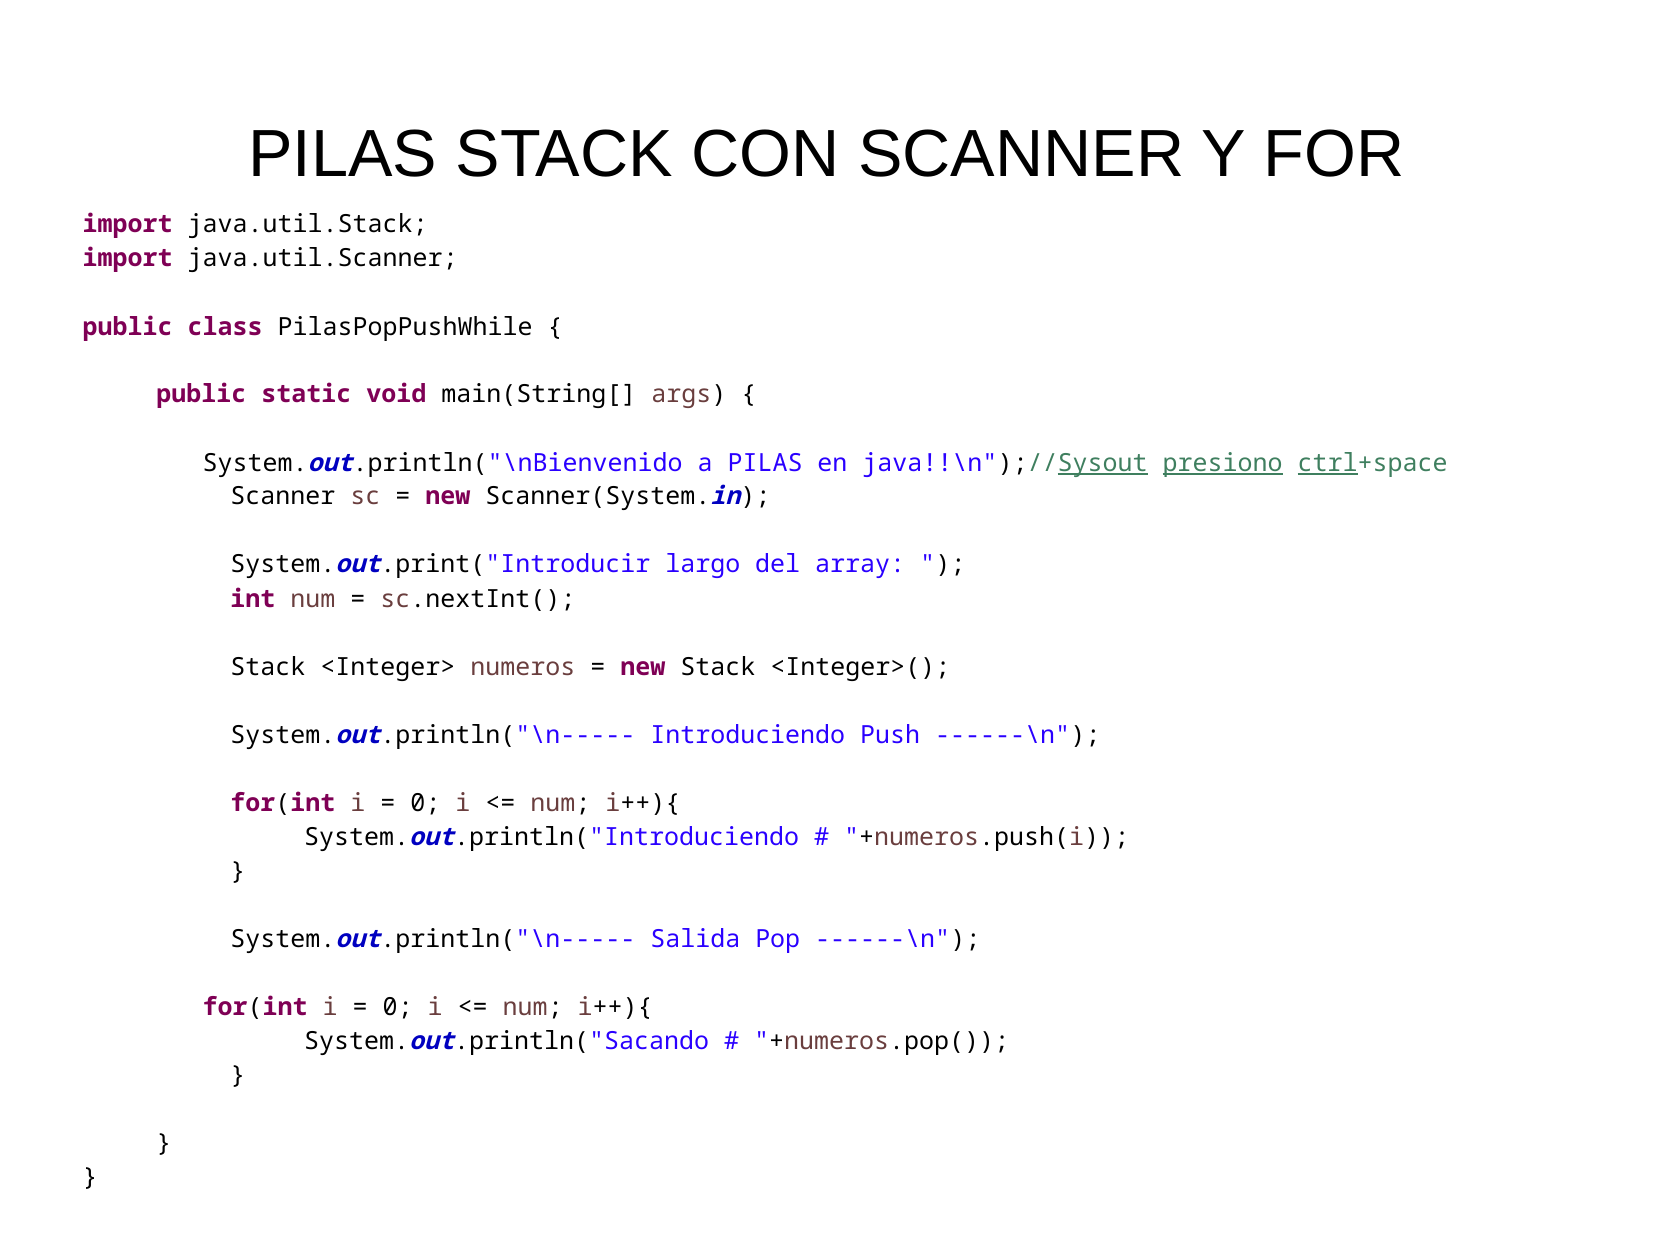

# PILAS STACK CON SCANNER Y FOR
import java.util.Stack;
import java.util.Scanner;
public class PilasPopPushWhile {
	public static void main(String[] args) {
 System.out.println("\nBienvenido a PILAS en java!!\n");//Sysout presiono ctrl+space
		Scanner sc = new Scanner(System.in);
		System.out.print("Introducir largo del array: ");
		int num = sc.nextInt();
		Stack <Integer> numeros = new Stack <Integer>();
		System.out.println("\n----- Introduciendo Push ------\n");
		for(int i = 0; i <= num; i++){
			System.out.println("Introduciendo # "+numeros.push(i));
		}
		System.out.println("\n----- Salida Pop ------\n");
 for(int i = 0; i <= num; i++){
			System.out.println("Sacando # "+numeros.pop());
		}
	}
}